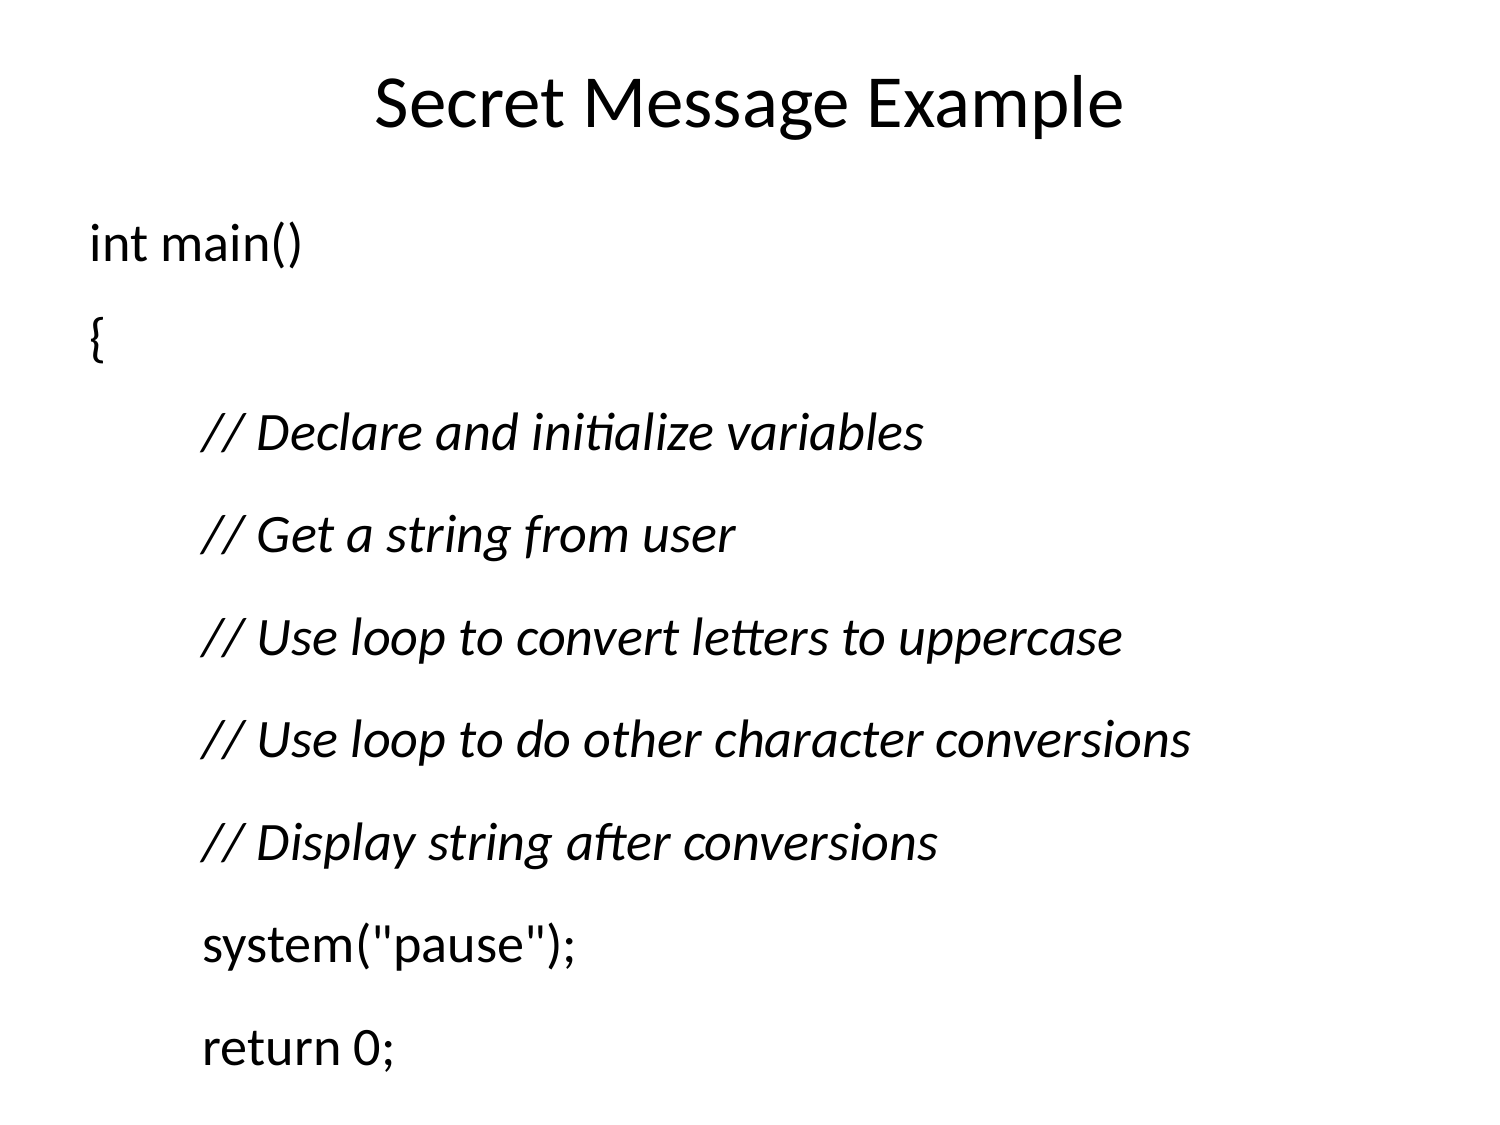

# Secret Message Example
int main()
{
 		// Declare and initialize variables
		// Get a string from user
		// Use loop to convert letters to uppercase
		// Use loop to do other character conversions
		// Display string after conversions
		system("pause");
		return 0;
}